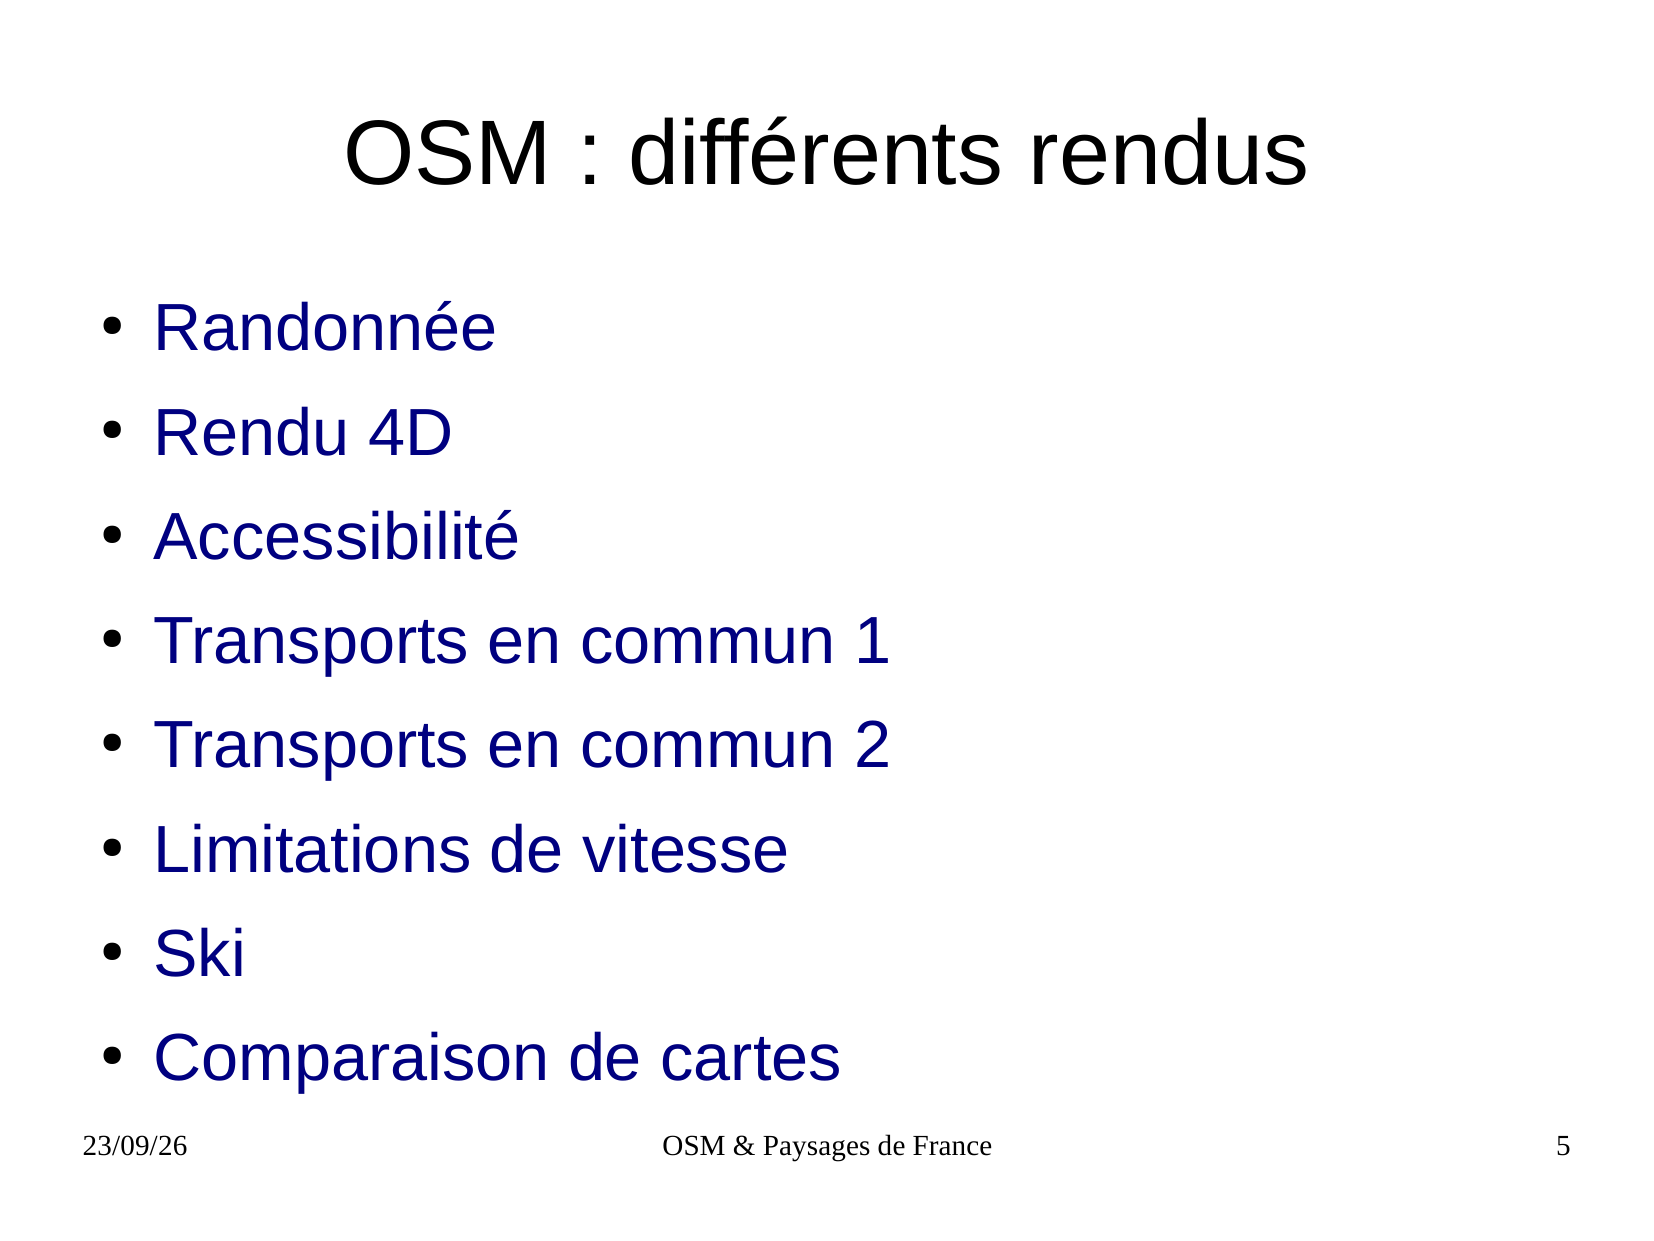

# OSM : différents rendus
Randonnée
Rendu 4D
Accessibilité
Transports en commun 1
Transports en commun 2
Limitations de vitesse
Ski
Comparaison de cartes
OSM & Paysages de France
5